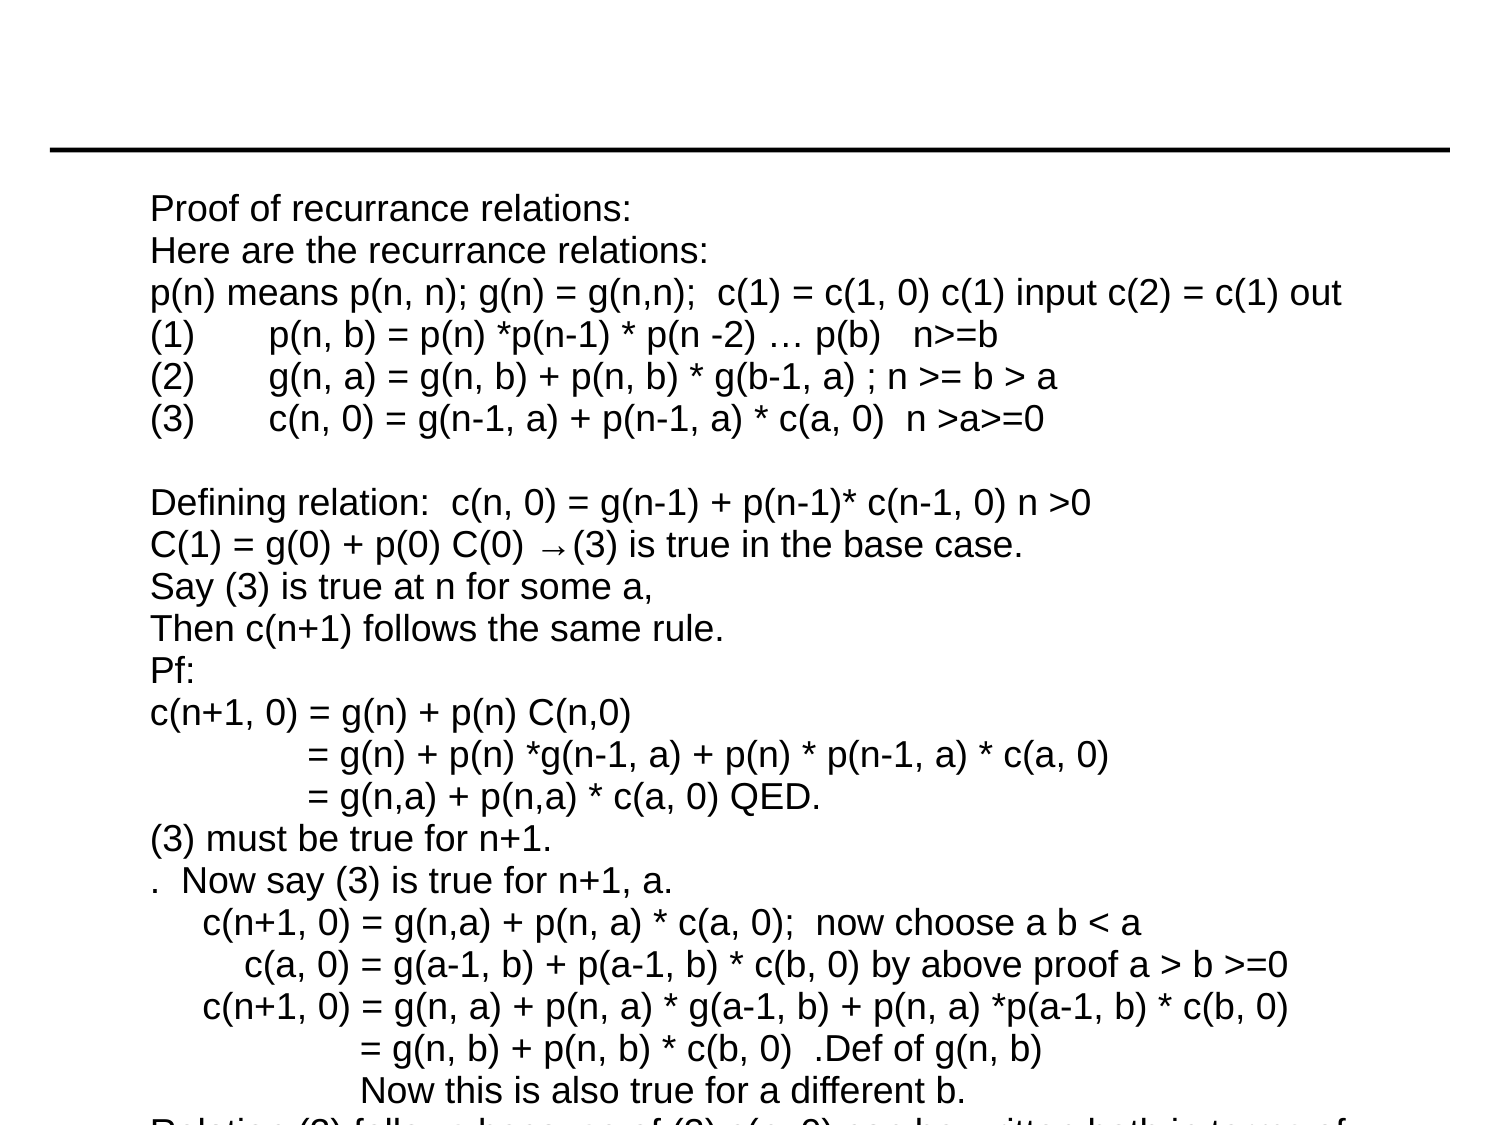

Proof of recurrance relations:
Here are the recurrance relations:
p(n) means p(n, n); g(n) = g(n,n); c(1) = c(1, 0) c(1) input c(2) = c(1) out
(1) p(n, b) = p(n) *p(n-1) * p(n -2) … p(b) n>=b
(2) g(n, a) = g(n, b) + p(n, b) * g(b-1, a) ; n >= b > a
(3) c(n, 0) = g(n-1, a) + p(n-1, a) * c(a, 0) n >a>=0
Defining relation: c(n, 0) = g(n-1) + p(n-1)* c(n-1, 0) n >0
C(1) = g(0) + p(0) C(0) →(3) is true in the base case.
Say (3) is true at n for some a,
Then c(n+1) follows the same rule.
Pf:
c(n+1, 0) = g(n) + p(n) C(n,0)
 = g(n) + p(n) *g(n-1, a) + p(n) * p(n-1, a) * c(a, 0)
 = g(n,a) + p(n,a) * c(a, 0) QED.
(3) must be true for n+1.
. Now say (3) is true for n+1, a.
 c(n+1, 0) = g(n,a) + p(n, a) * c(a, 0); now choose a b < a
 c(a, 0) = g(a-1, b) + p(a-1, b) * c(b, 0) by above proof a > b >=0
 c(n+1, 0) = g(n, a) + p(n, a) * g(a-1, b) + p(n, a) *p(a-1, b) * c(b, 0)
 = g(n, b) + p(n, b) * c(b, 0) .Def of g(n, b)
 Now this is also true for a different b.
Relation (2) follows because of (3) c(n, 0) can be written both in terms of c(a, 0) and c(b, 0), say a > b. Since c(a, 0) can be written in terms of c(b, 0) (2) must be true.